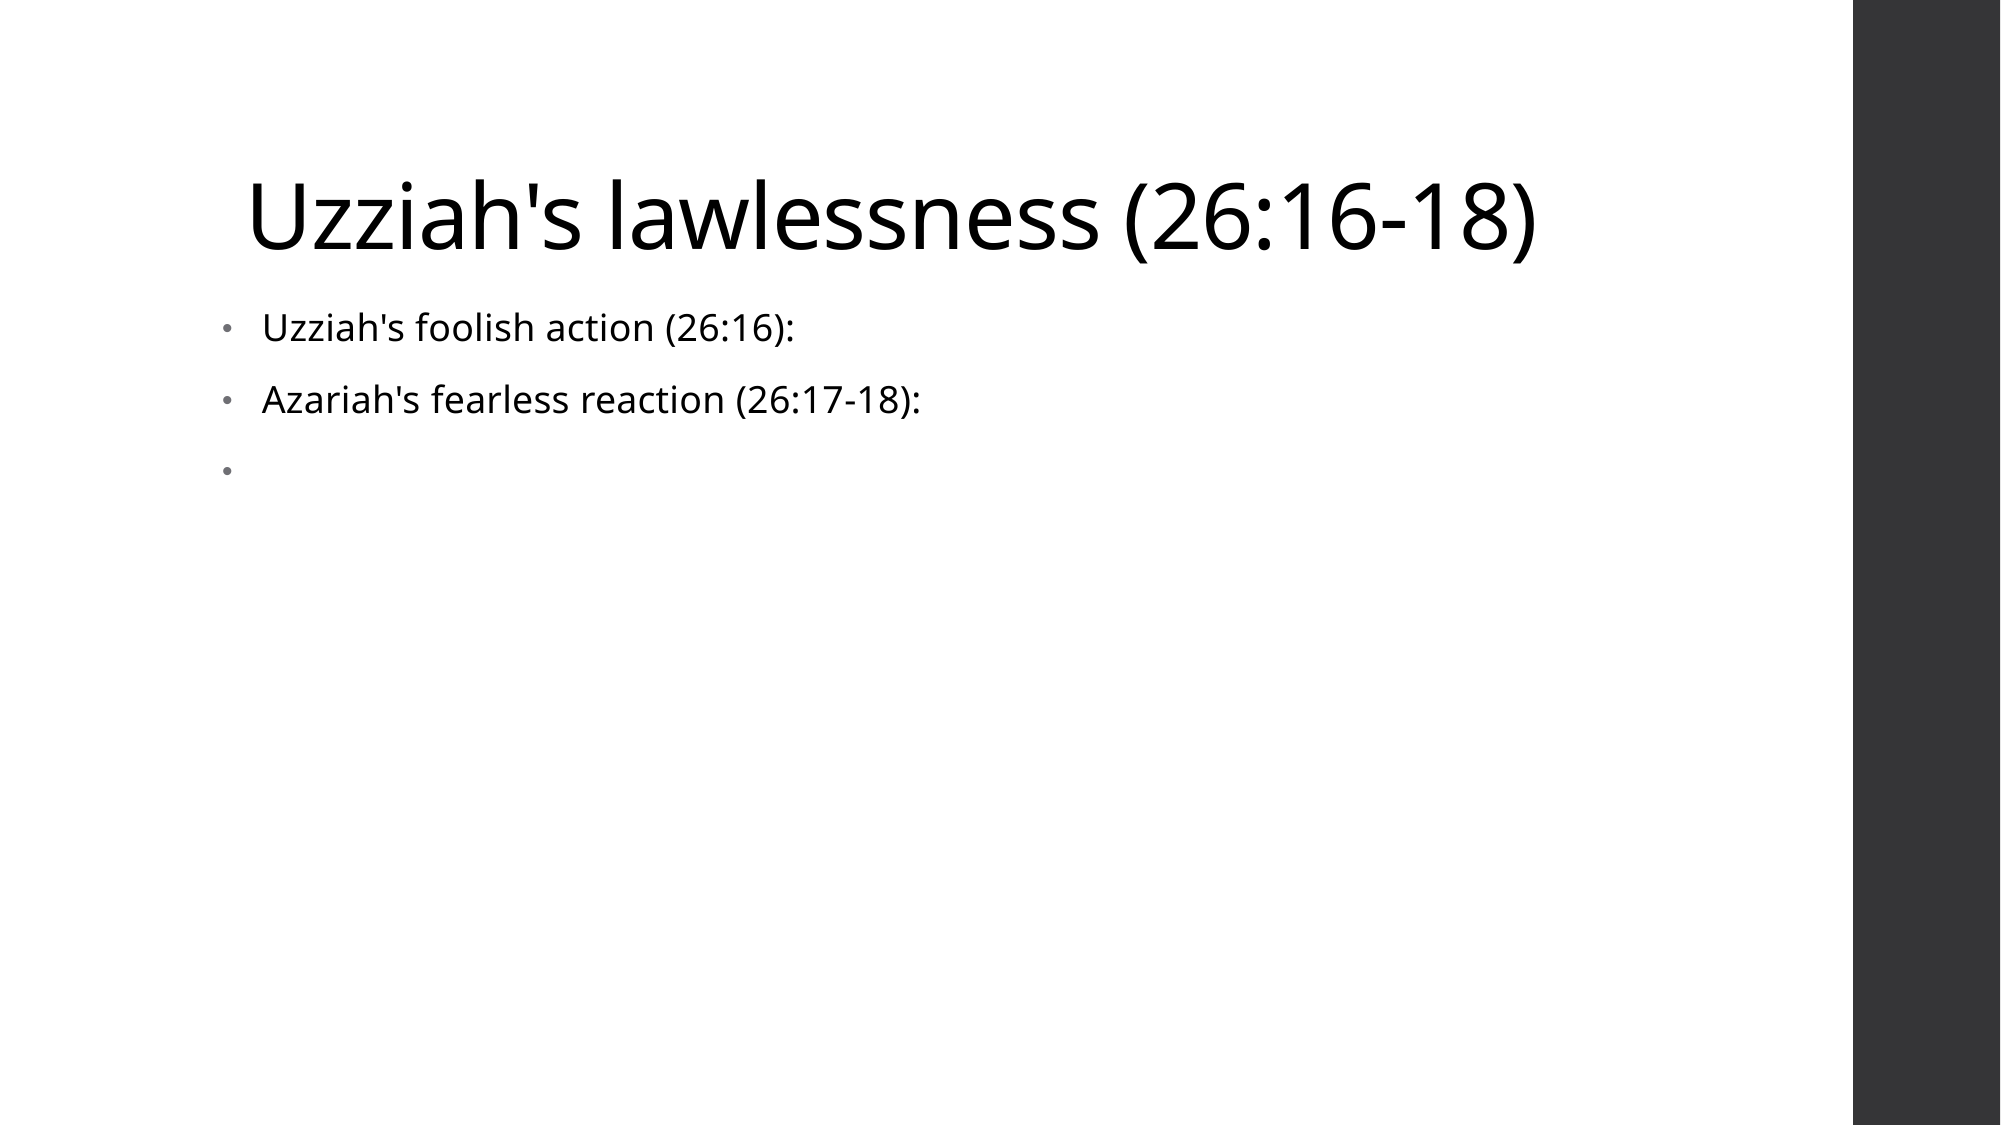

# Uzziah's lawlessness (26:16-18)
 Uzziah's foolish action (26:16):
 Azariah's fearless reaction (26:17-18):